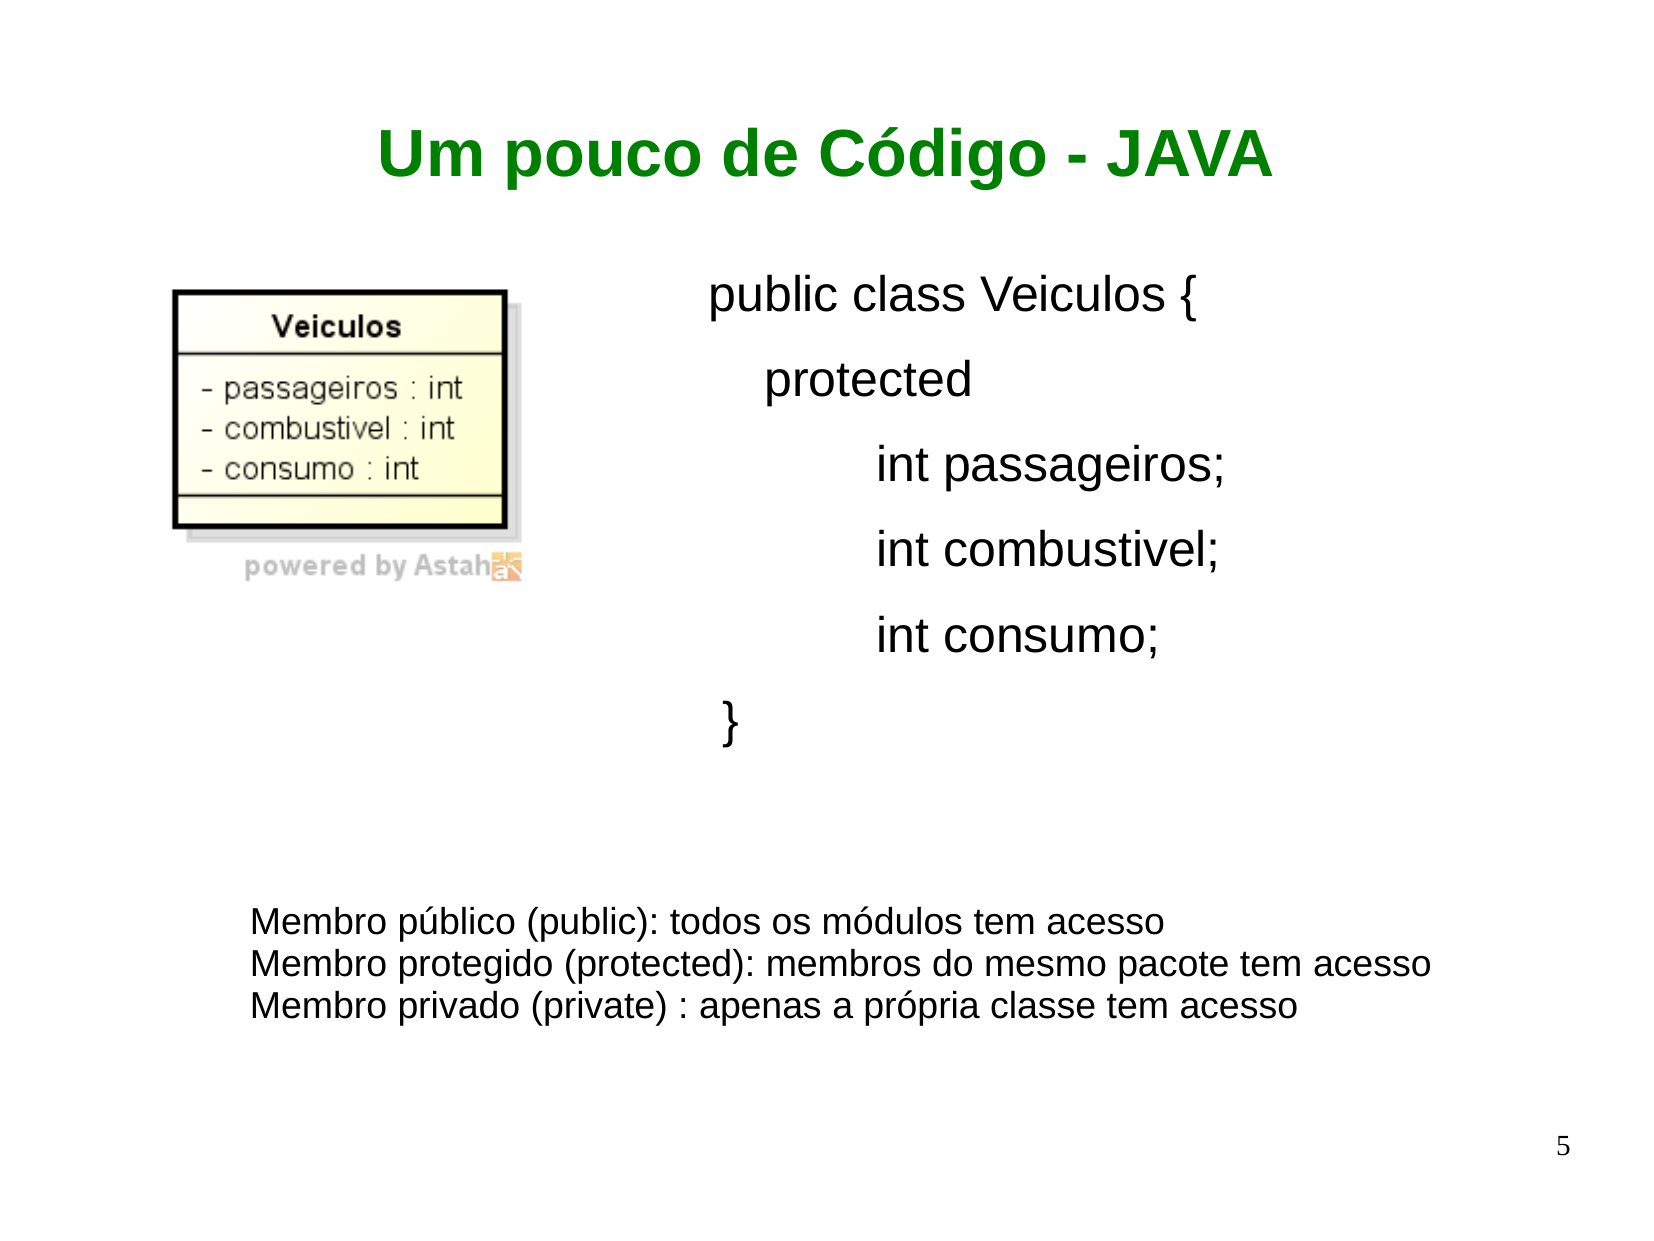

# Um pouco de Código - JAVA
public class Veiculos {
 protected
 int passageiros;
 int combustivel;
 int consumo;
 }
Membro público (public): todos os módulos tem acesso
Membro protegido (protected): membros do mesmo pacote tem acesso
Membro privado (private) : apenas a própria classe tem acesso
5